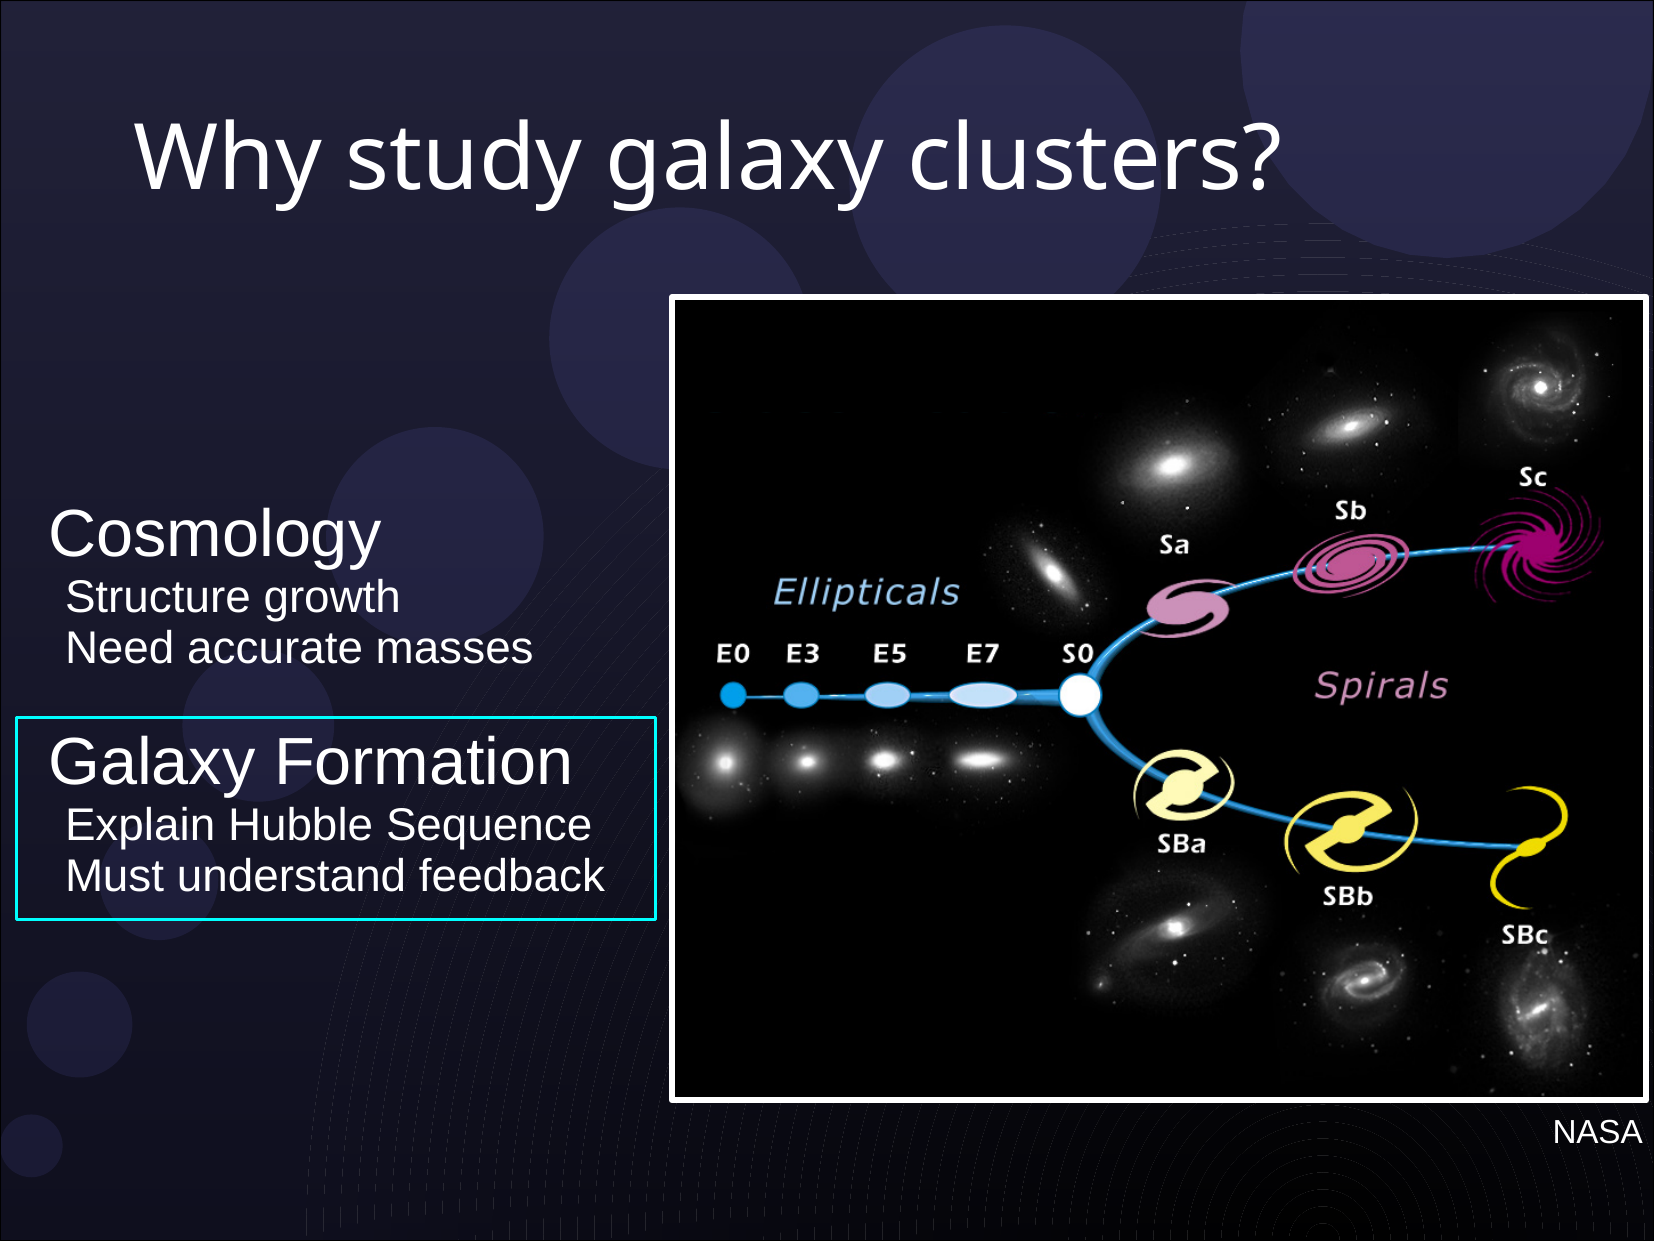

Why study galaxy clusters?
 Cosmology
Structure growth
Need accurate masses
 Galaxy Formation
Explain Hubble Sequence
Must understand feedback
NASA